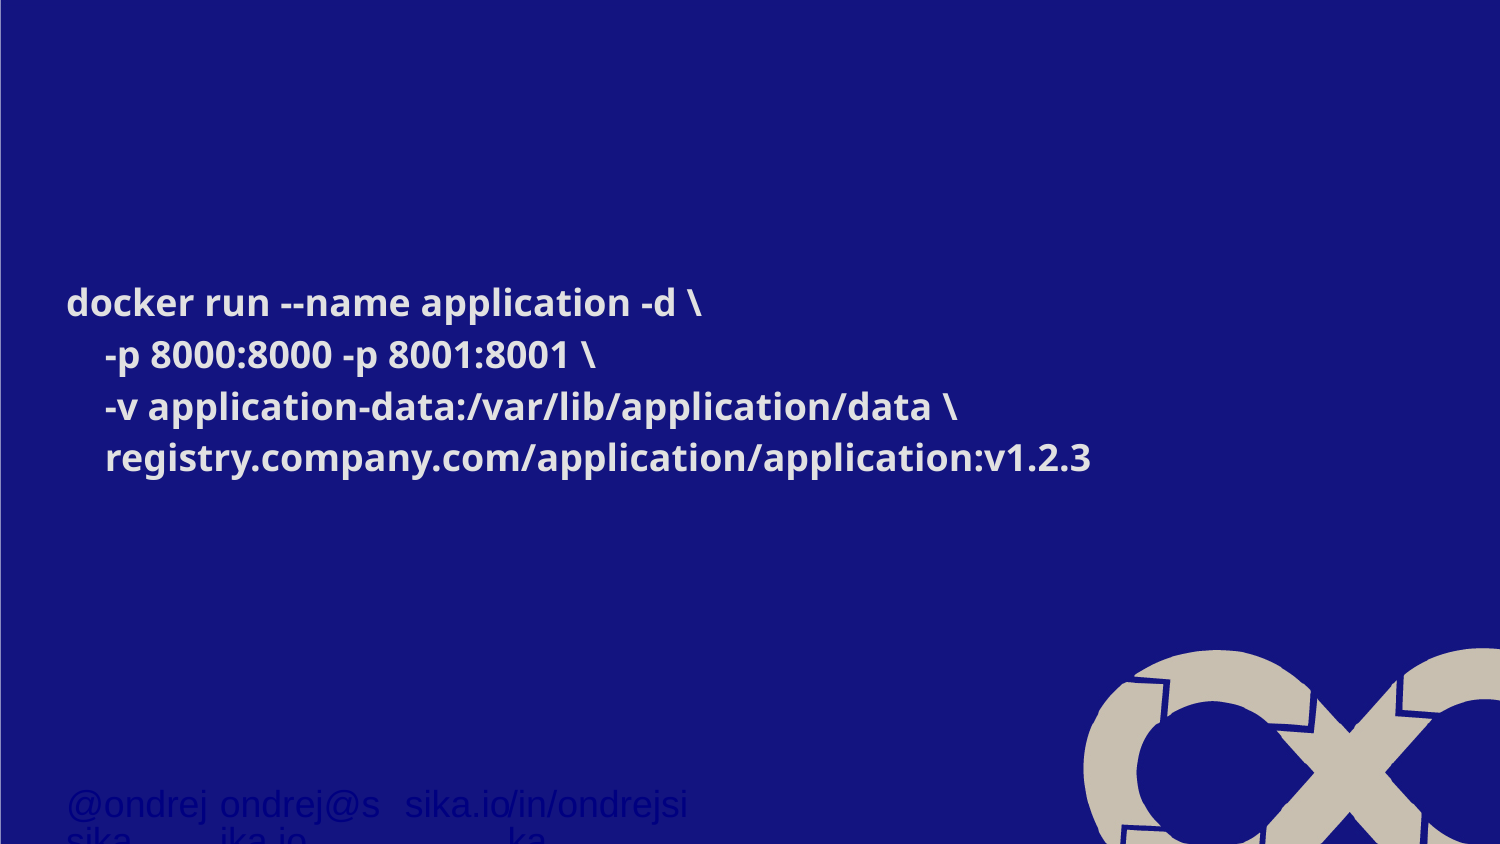

# docker run --name application -d \ -p 8000:8000 -p 8001:8001 \ -v application-data:/var/lib/application/data \ registry.company.com/application/application:v1.2.3